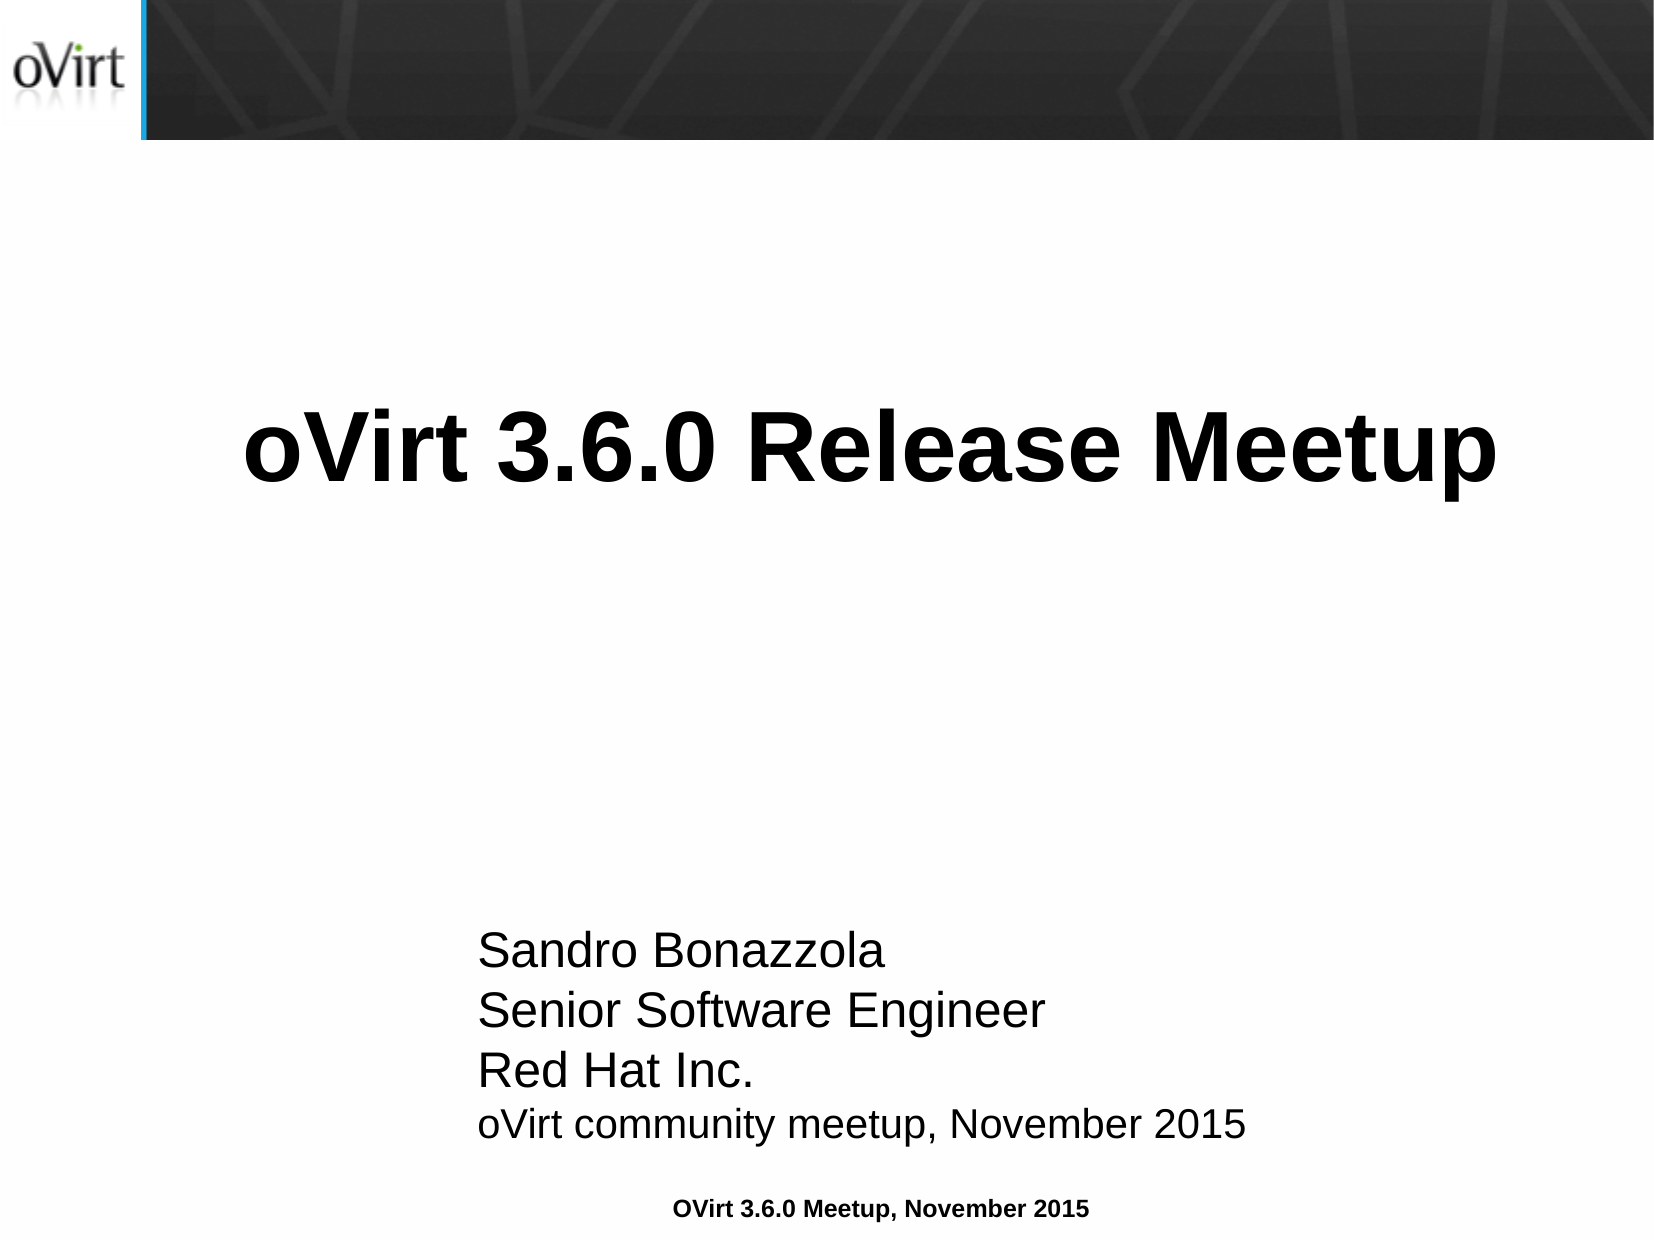

oVirt 3.6.0 Release Meetup
Sandro Bonazzola
Senior Software Engineer
Red Hat Inc.
oVirt community meetup, November 2015